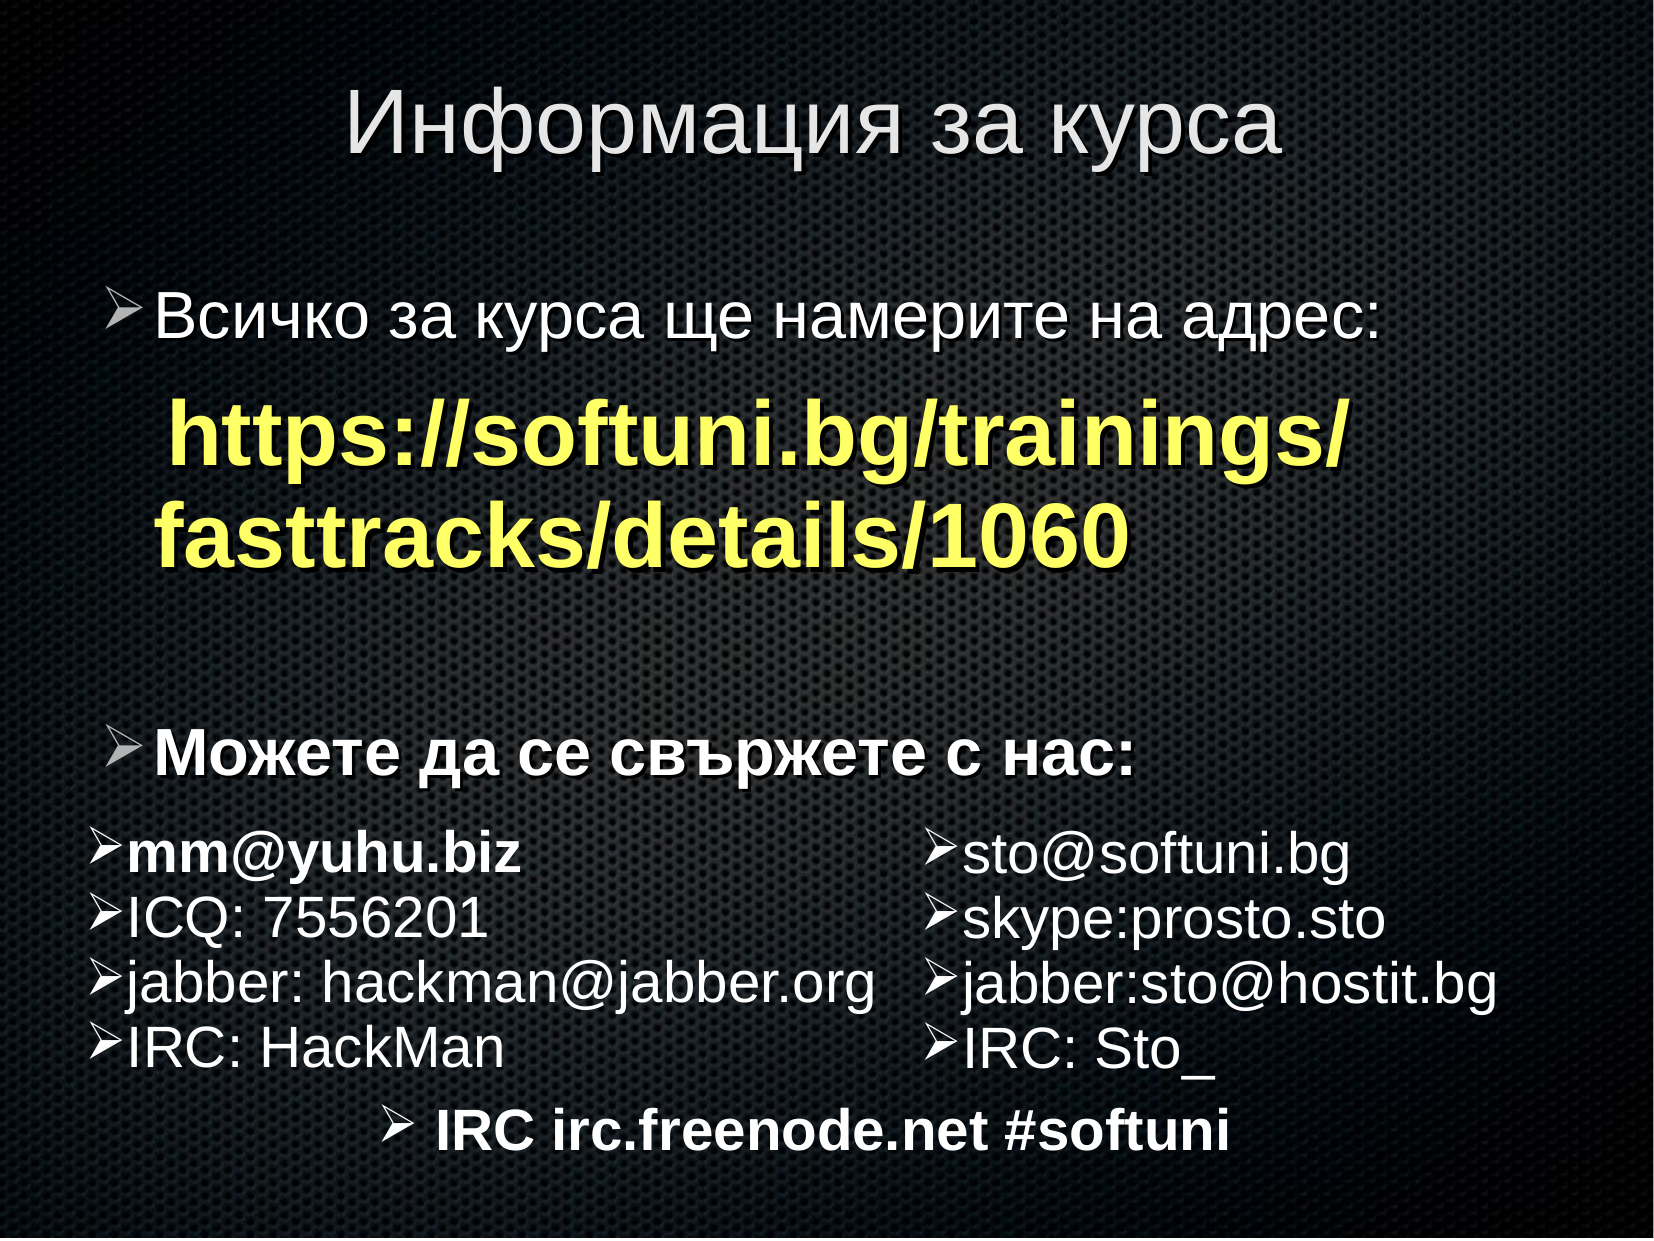

# Информация за курса
Всичко за курса ще намерите на адрес:
https://softuni.bg/trainings/fasttracks/details/1060
Можете да се свържете с нас:
mm@yuhu.biz
ICQ: 7556201
jabber: hackman@jabber.org
IRC: HackMan
sto@softuni.bg
skype:prosto.sto
jabber:sto@hostit.bg
IRC: Sto_
 IRC irc.freenode.net #softuni